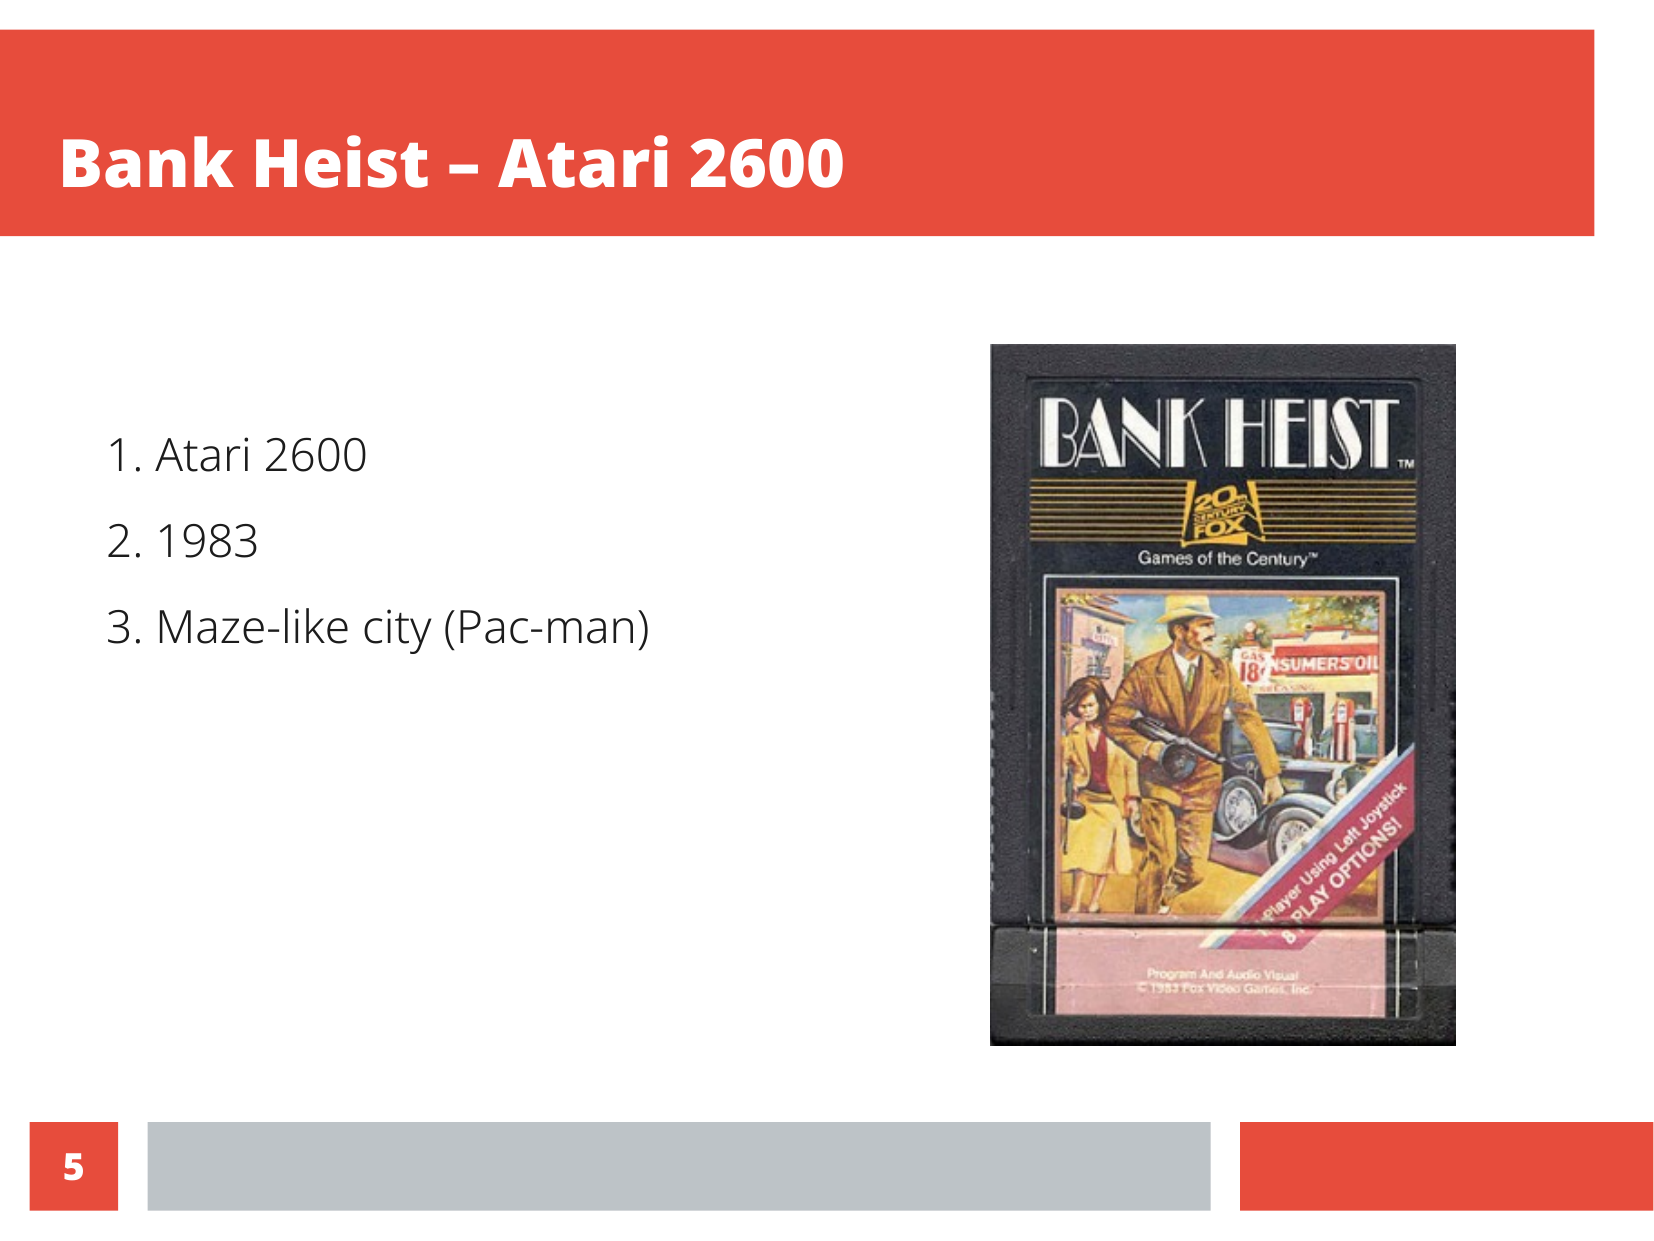

# Bank Heist – Atari 2600
1. Atari 2600
2. 1983
3. Maze-like city (Pac-man)
5